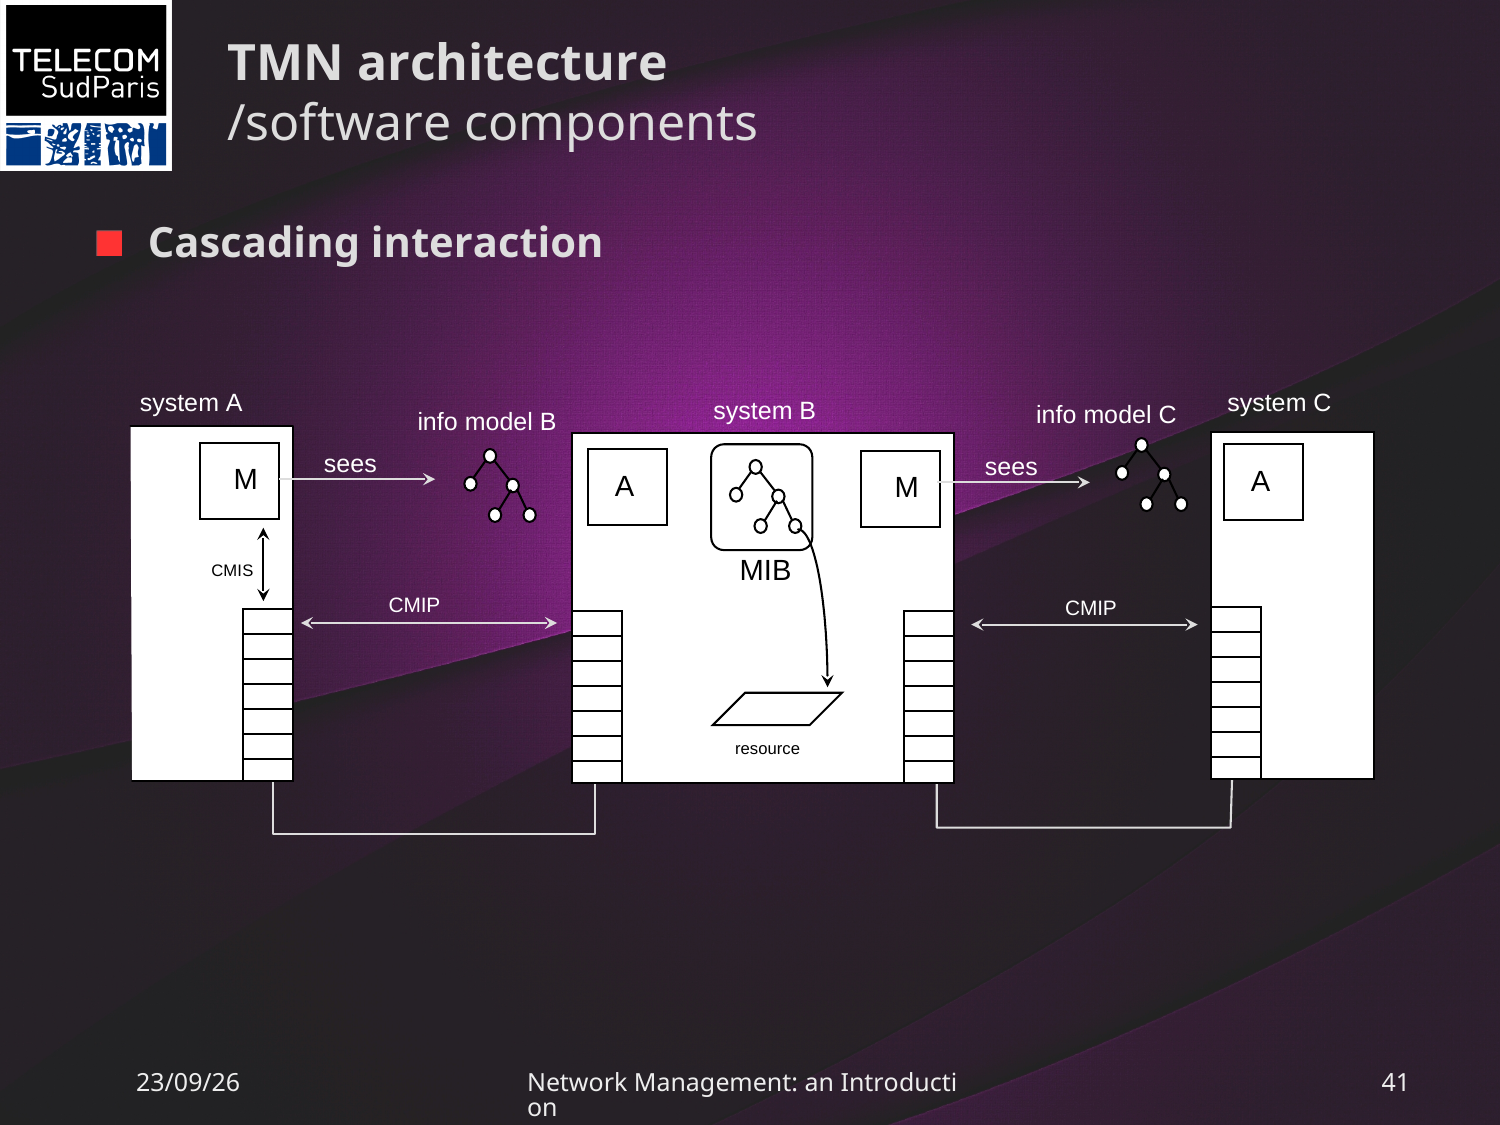

# TMN architecture /software components
Cascading interaction
system A
system C
system B
info model C
info model B
sees
M
sees
A
A
M
MIB
CMIS
CMIP
CMIP
resource
Network Management: an Introduction
41